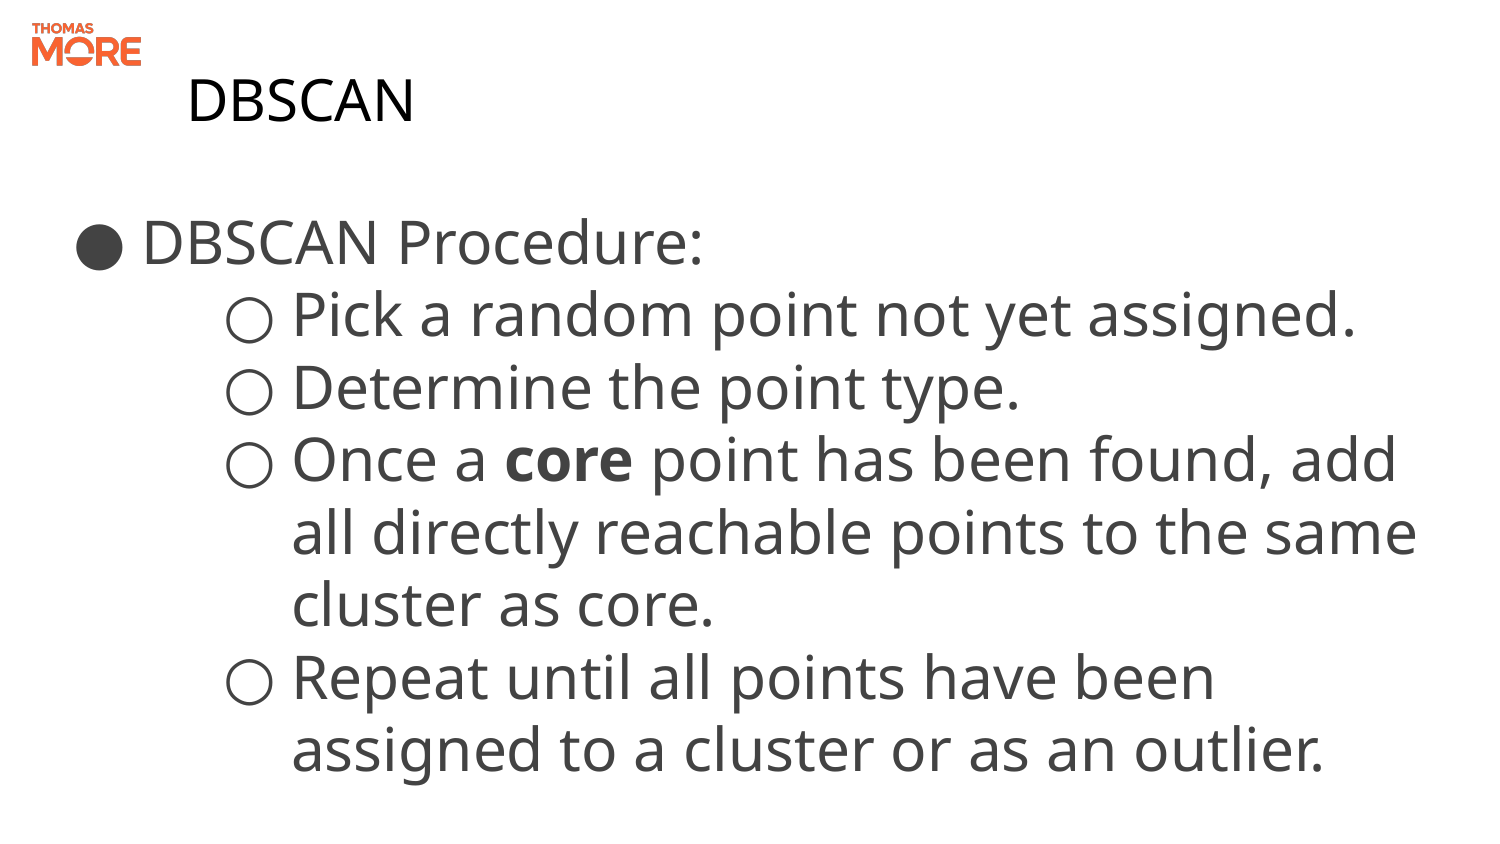

# DBSCAN
DBSCAN Procedure:
Pick a random point not yet assigned.
Determine the point type.
Once a core point has been found, add all directly reachable points to the same cluster as core.
Repeat until all points have been assigned to a cluster or as an outlier.